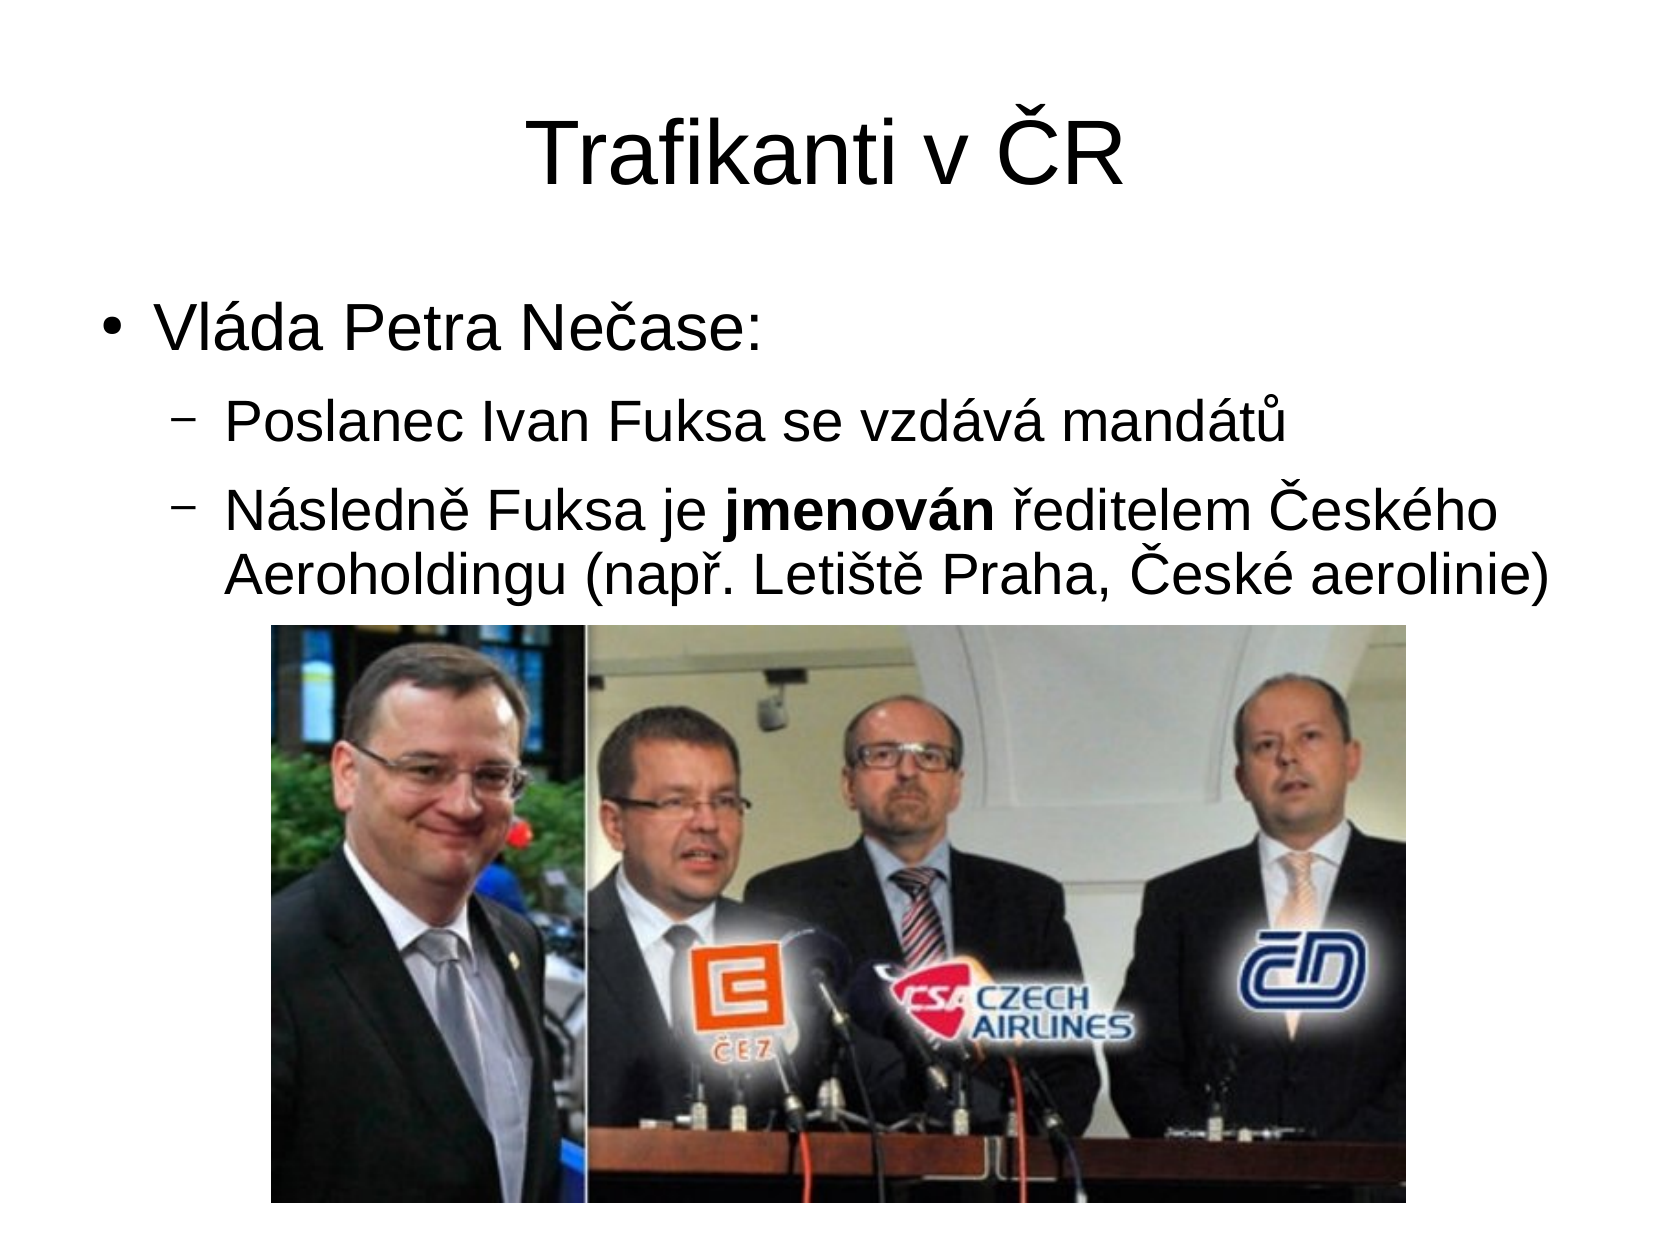

# Trafikanti v ČR
Vláda Petra Nečase:
Poslanec Ivan Fuksa se vzdává mandátů
Následně Fuksa je jmenován ředitelem Českého Aeroholdingu (např. Letiště Praha, České aerolinie)